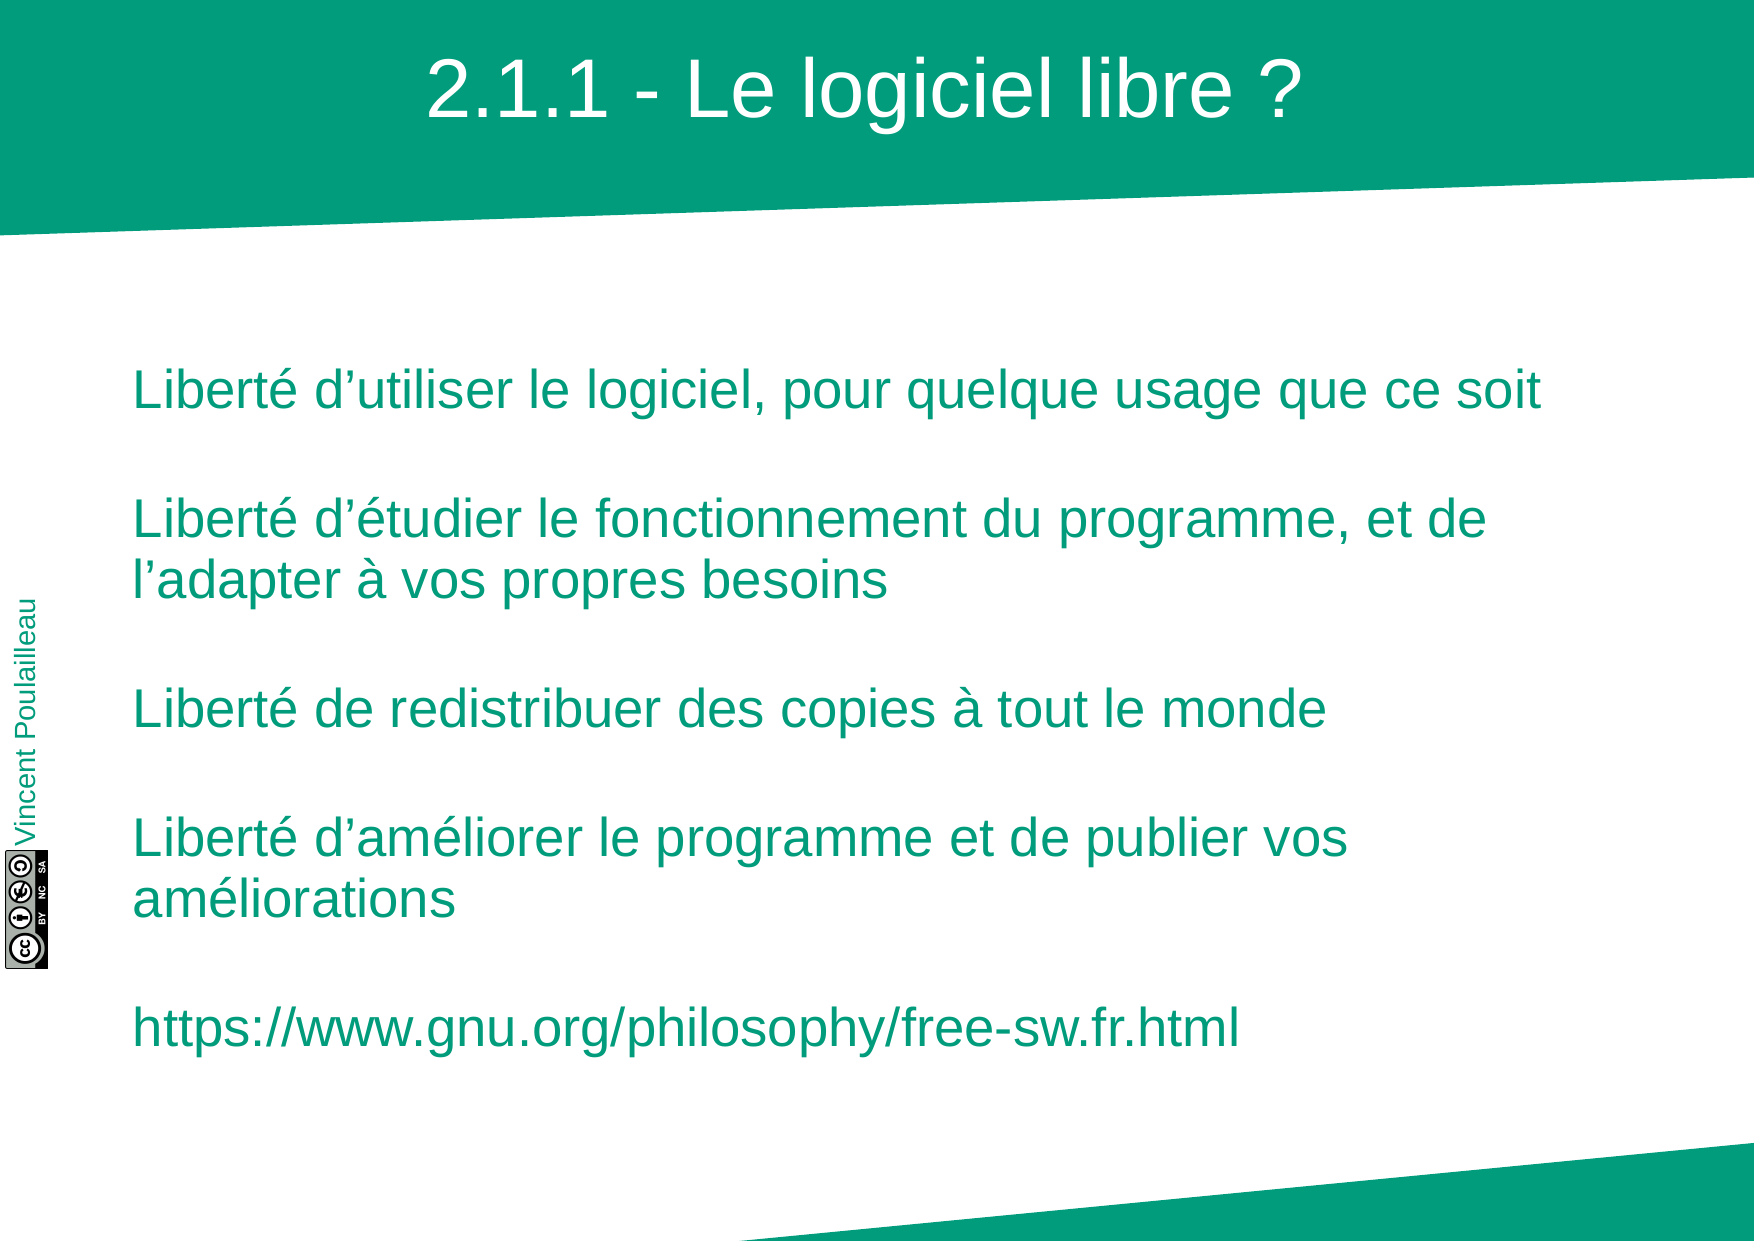

2.1.1 - Le logiciel libre ?
Liberté d’utiliser le logiciel, pour quelque usage que ce soit
Liberté d’étudier le fonctionnement du programme, et de l’adapter à vos propres besoins
Liberté de redistribuer des copies à tout le monde
Liberté d’améliorer le programme et de publier vos améliorations
https://www.gnu.org/philosophy/free-sw.fr.html
© 2019 Vincent Poulailleau